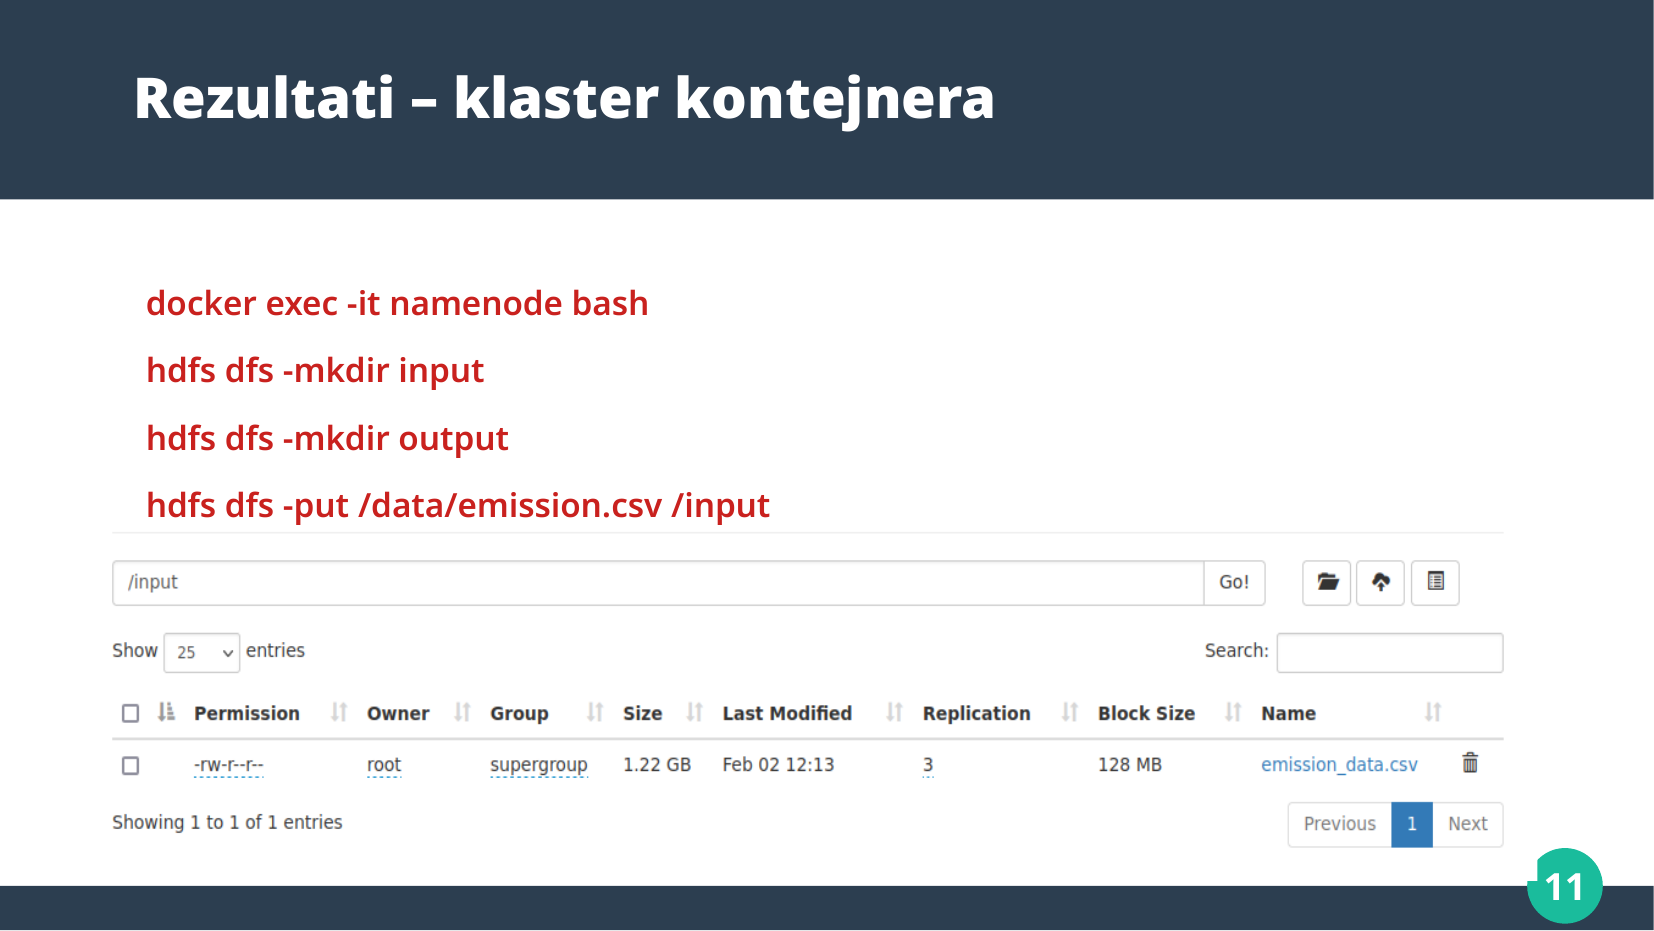

Rezultati – klaster kontejnera
# docker exec -it namenode bash
hdfs dfs -mkdir input
hdfs dfs -mkdir output
hdfs dfs -put /data/emission.csv /input
Na adresi localhost:9870 moguće je proveriti hdfs